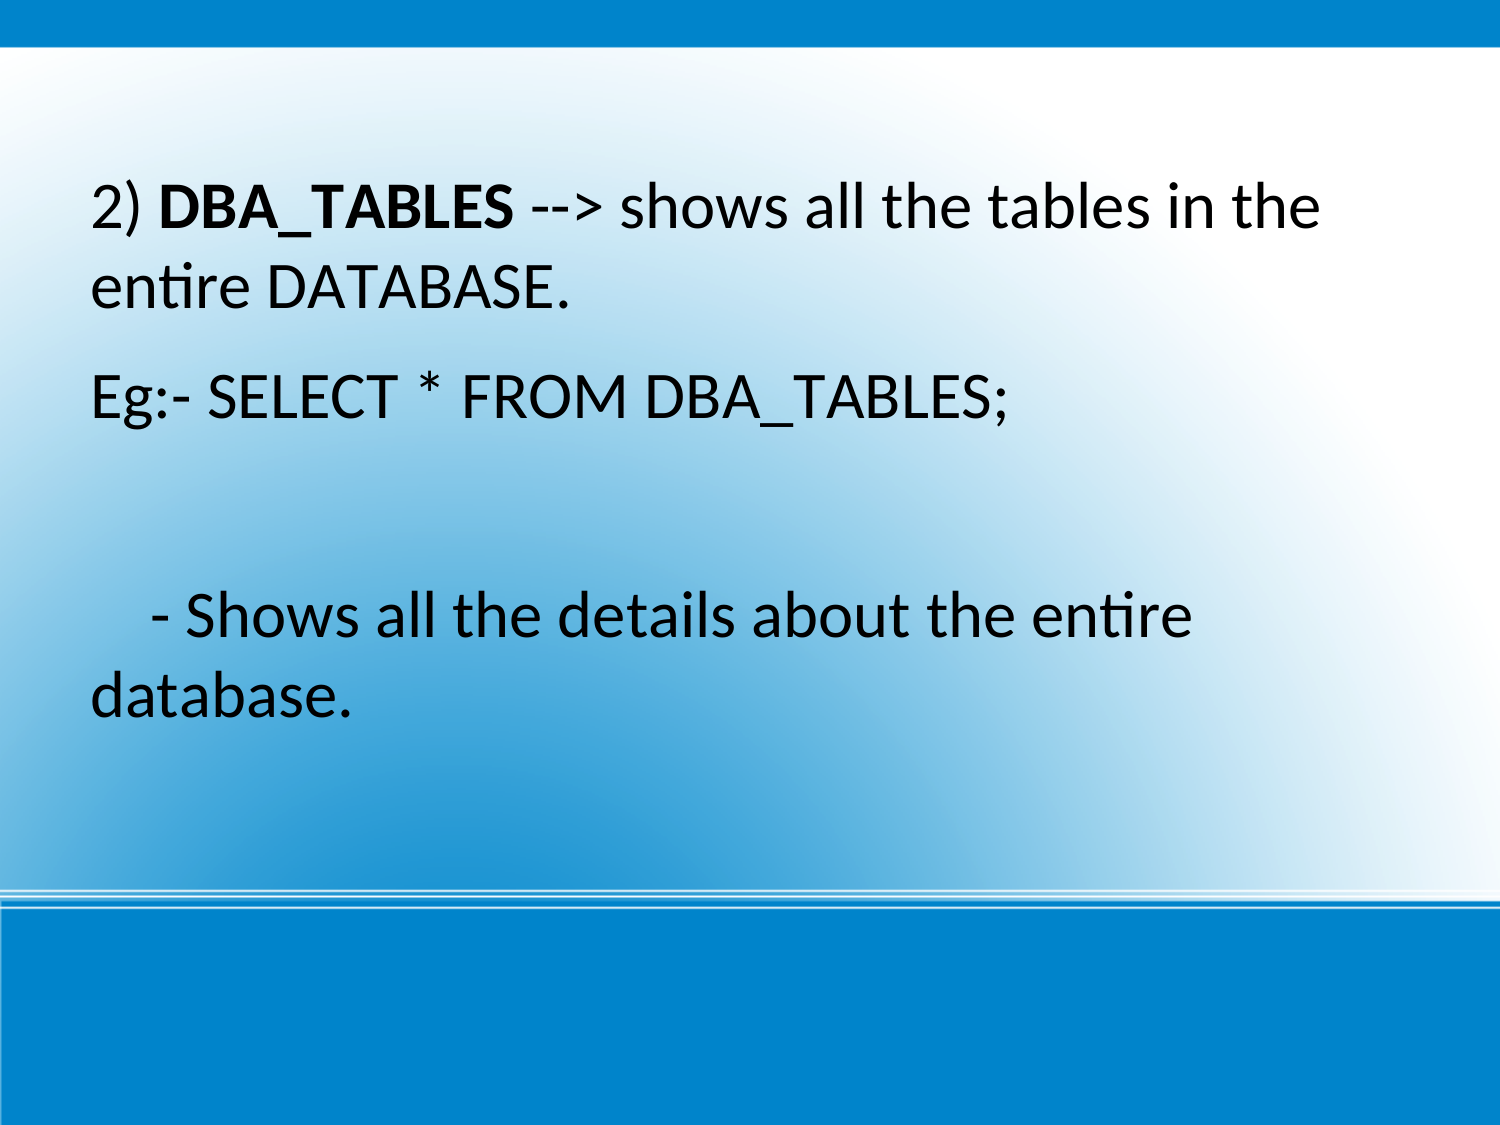

# 2) DBA_TABLES --> shows all the tables in the entire DATABASE.
Eg:- SELECT * FROM DBA_TABLES;
 - Shows all the details about the entire database.